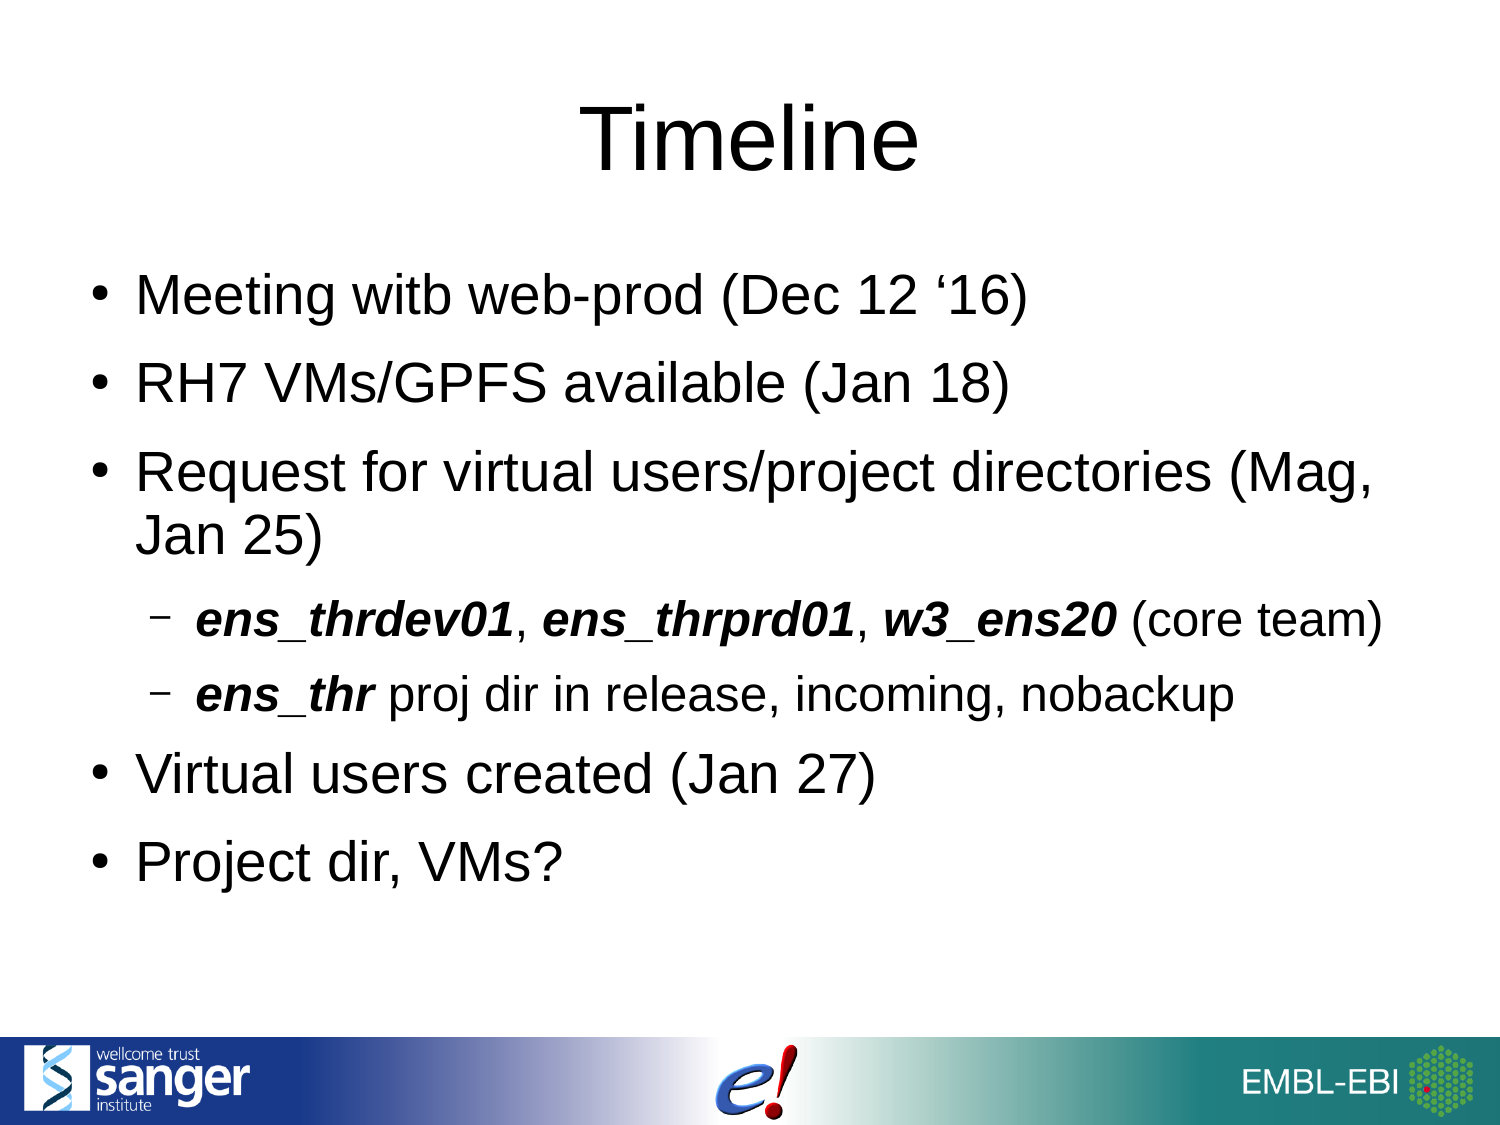

# Timeline
Meeting witb web-prod (Dec 12 ‘16)
RH7 VMs/GPFS available (Jan 18)
Request for virtual users/project directories (Mag, Jan 25)
ens_thrdev01, ens_thrprd01, w3_ens20 (core team)
ens_thr proj dir in release, incoming, nobackup
Virtual users created (Jan 27)
Project dir, VMs?